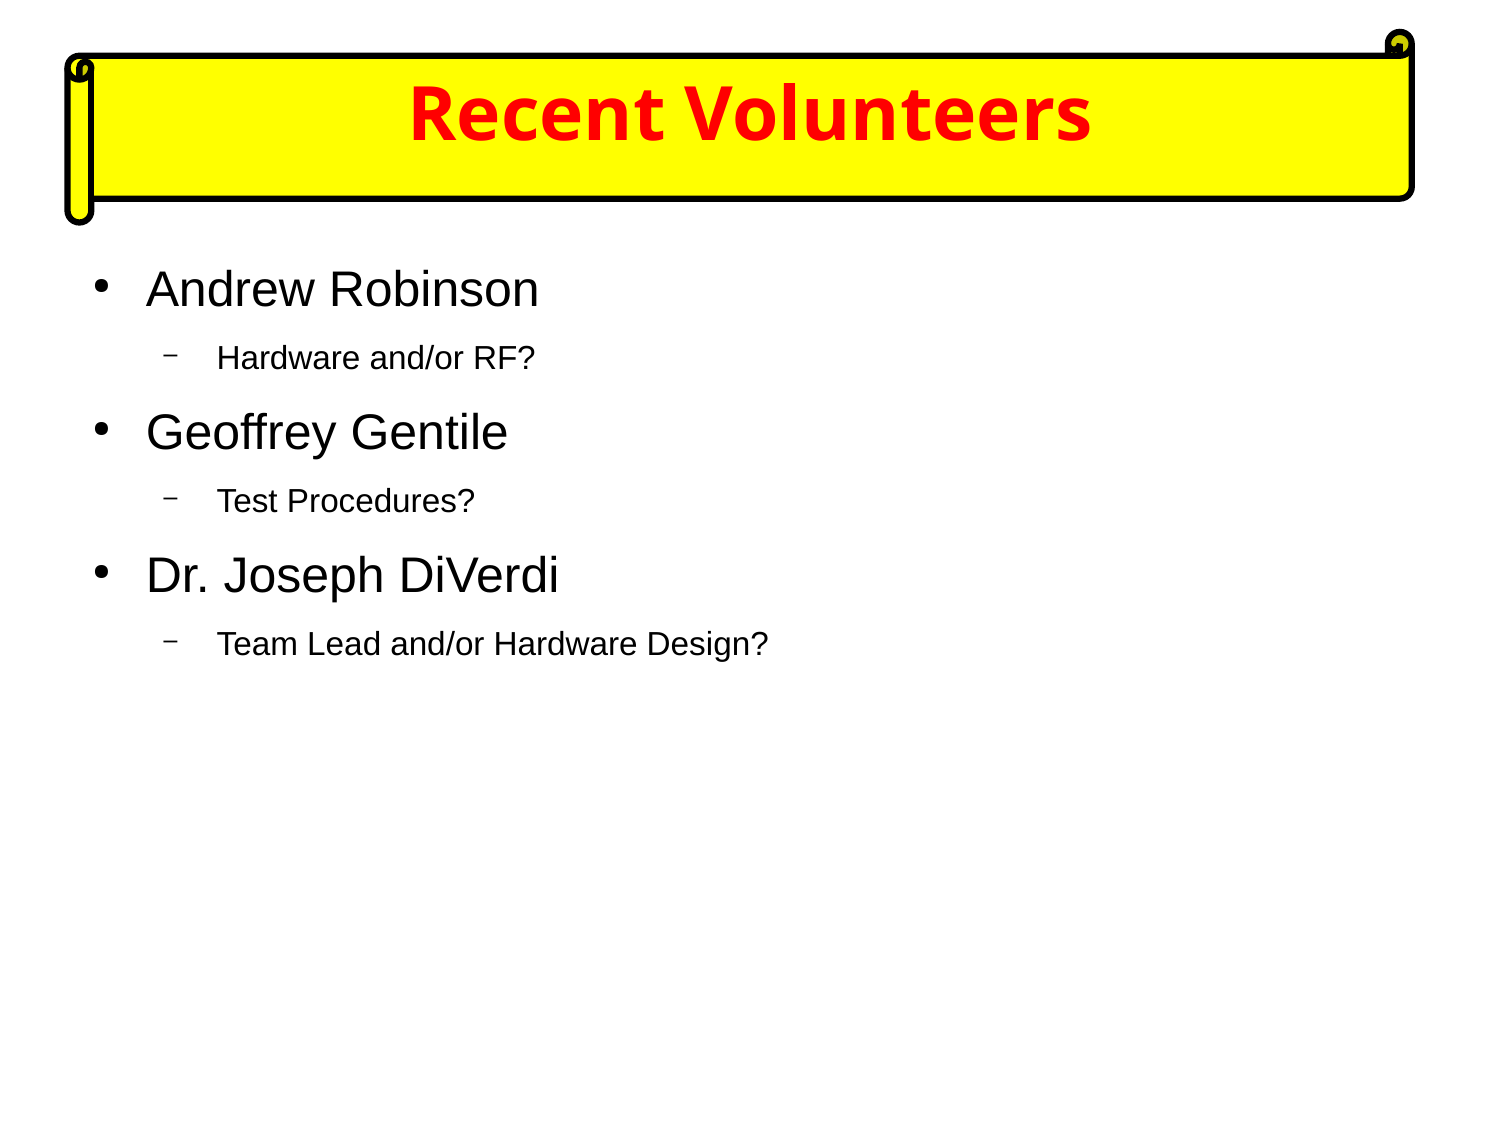

Recent Volunteers
# Andrew Robinson
Hardware and/or RF?
Geoffrey Gentile
Test Procedures?
Dr. Joseph DiVerdi
Team Lead and/or Hardware Design?